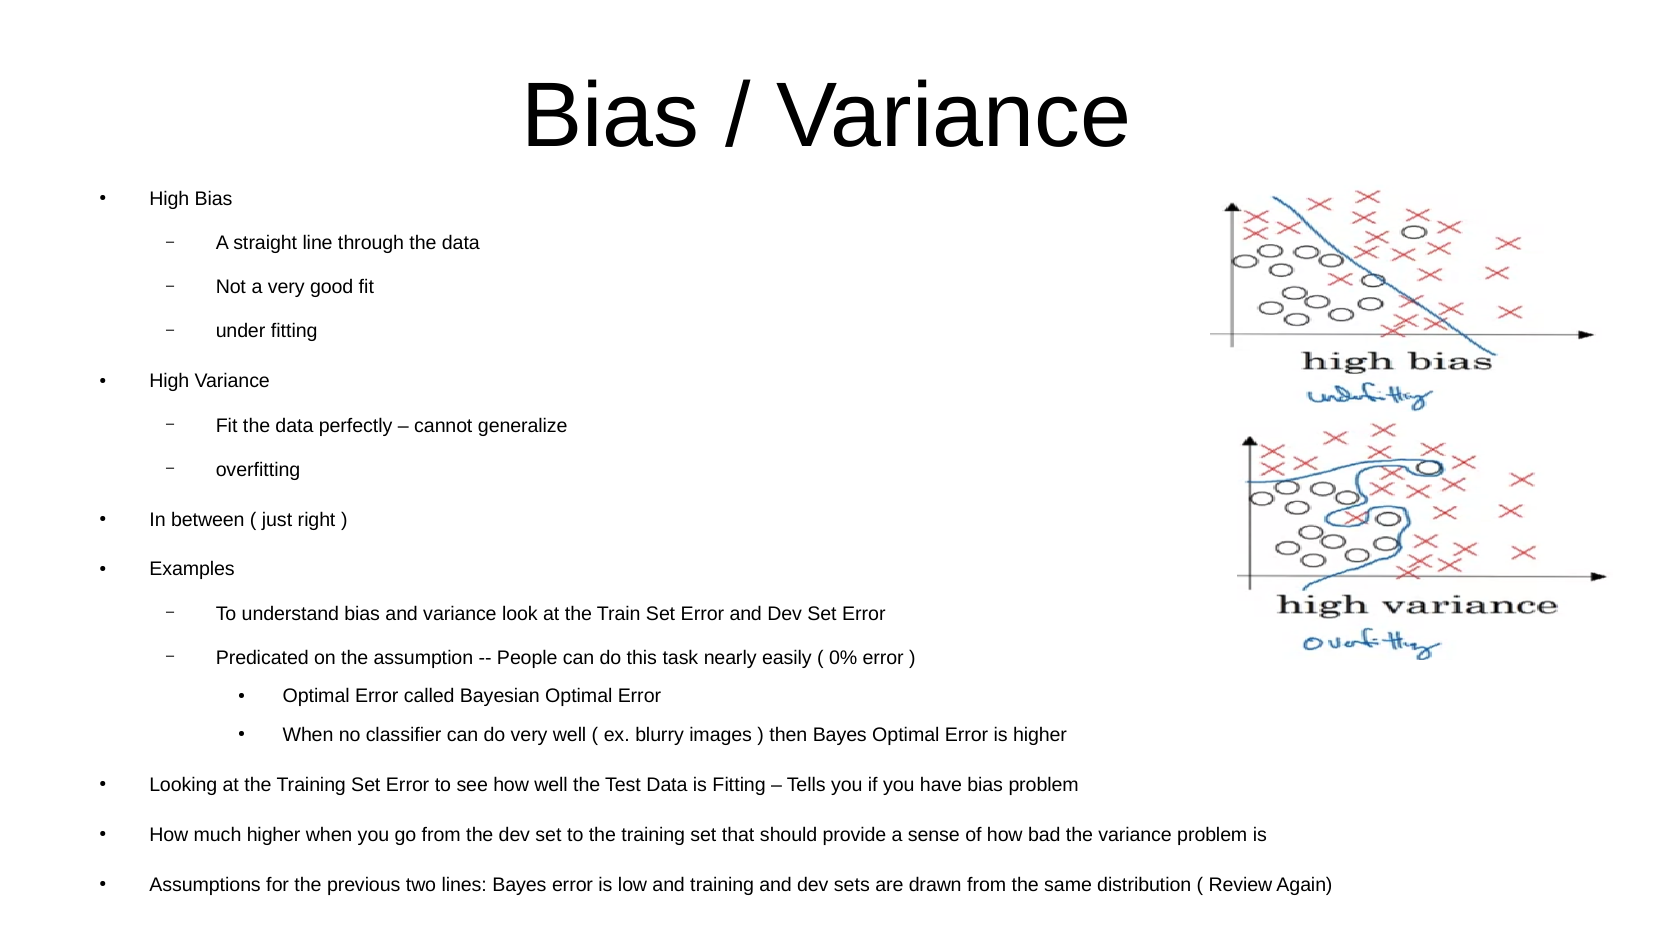

# Bias / Variance
High Bias
A straight line through the data
Not a very good fit
under fitting
High Variance
Fit the data perfectly – cannot generalize
overfitting
In between ( just right )
Examples
To understand bias and variance look at the Train Set Error and Dev Set Error
Predicated on the assumption -- People can do this task nearly easily ( 0% error )
Optimal Error called Bayesian Optimal Error
When no classifier can do very well ( ex. blurry images ) then Bayes Optimal Error is higher
Looking at the Training Set Error to see how well the Test Data is Fitting – Tells you if you have bias problem
How much higher when you go from the dev set to the training set that should provide a sense of how bad the variance problem is
Assumptions for the previous two lines: Bayes error is low and training and dev sets are drawn from the same distribution ( Review Again)